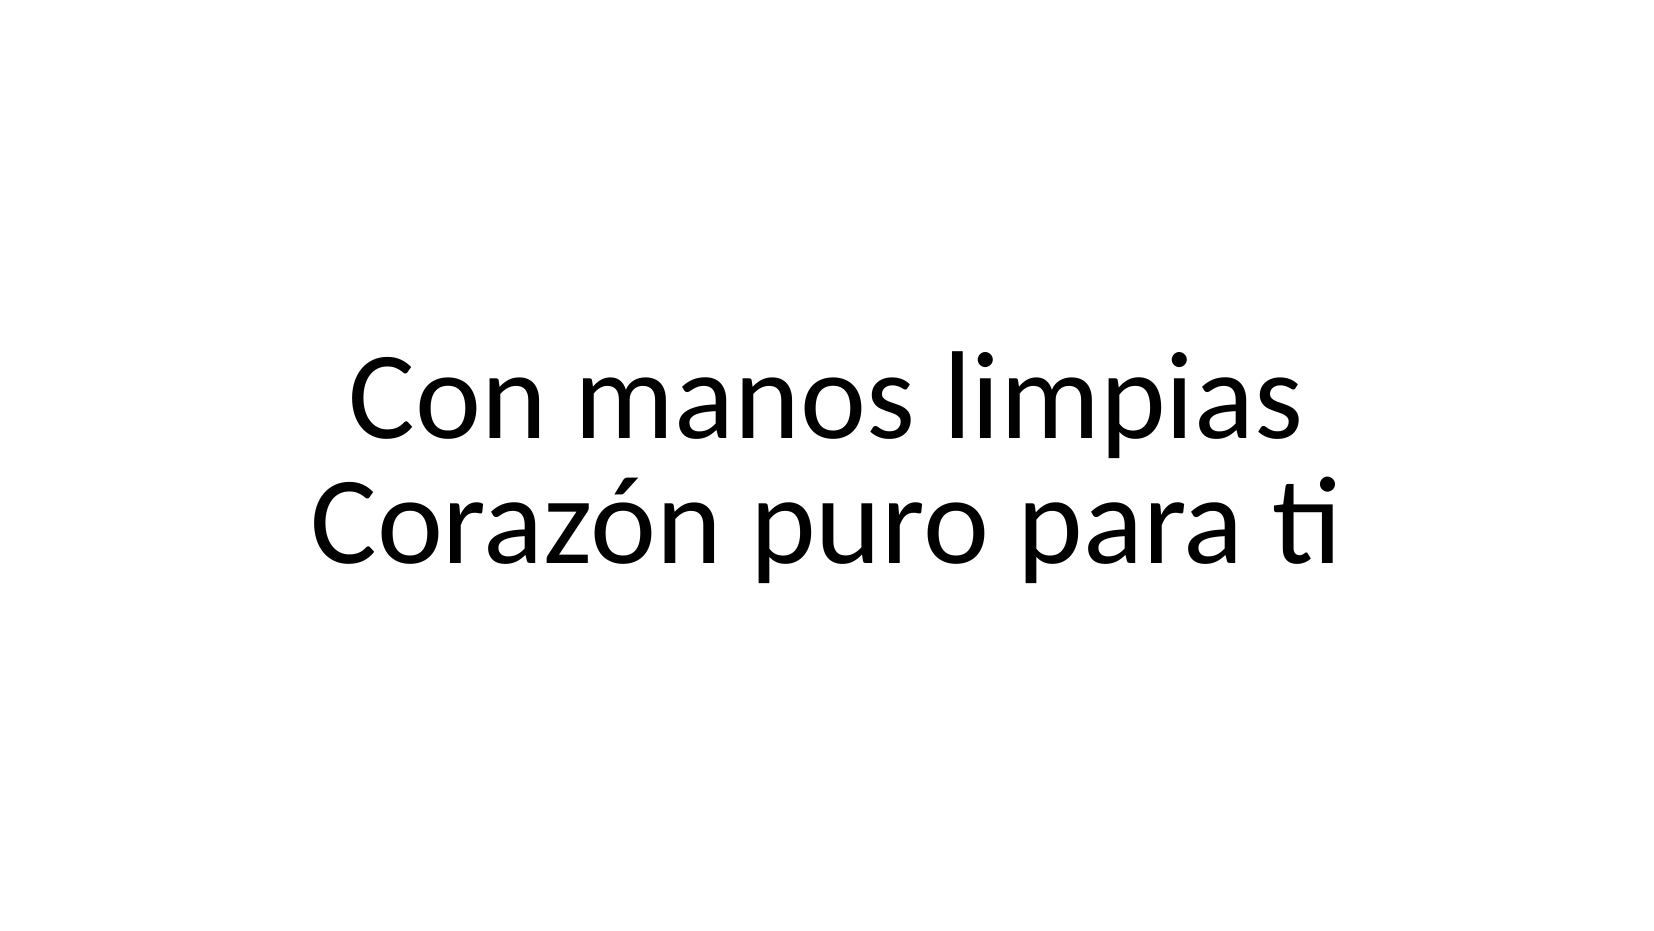

# Con manos limpias Corazón puro para ti